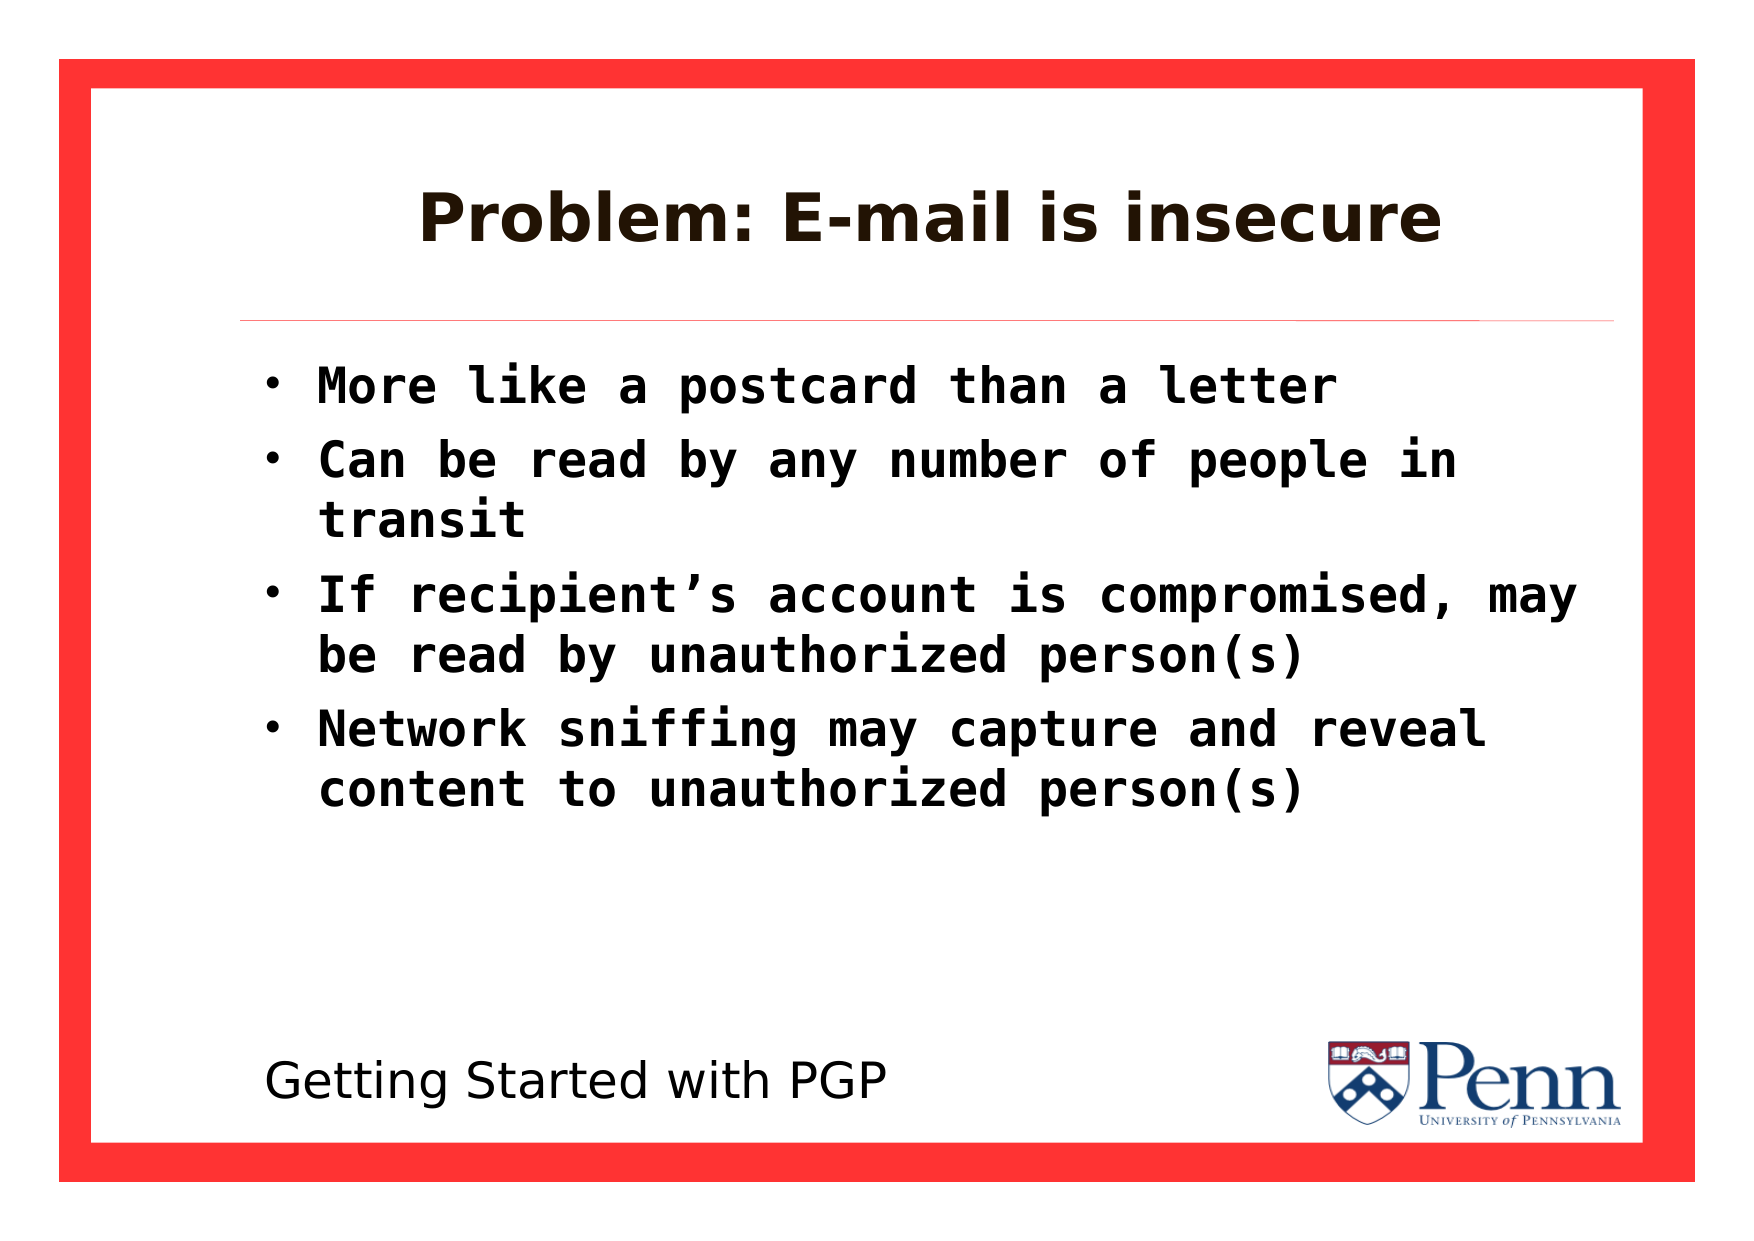

# Problem: E-mail is insecure
More like a postcard than a letter
Can be read by any number of people in transit
If recipient’s account is compromised, may be read by unauthorized person(s)
Network sniffing may capture and reveal content to unauthorized person(s)